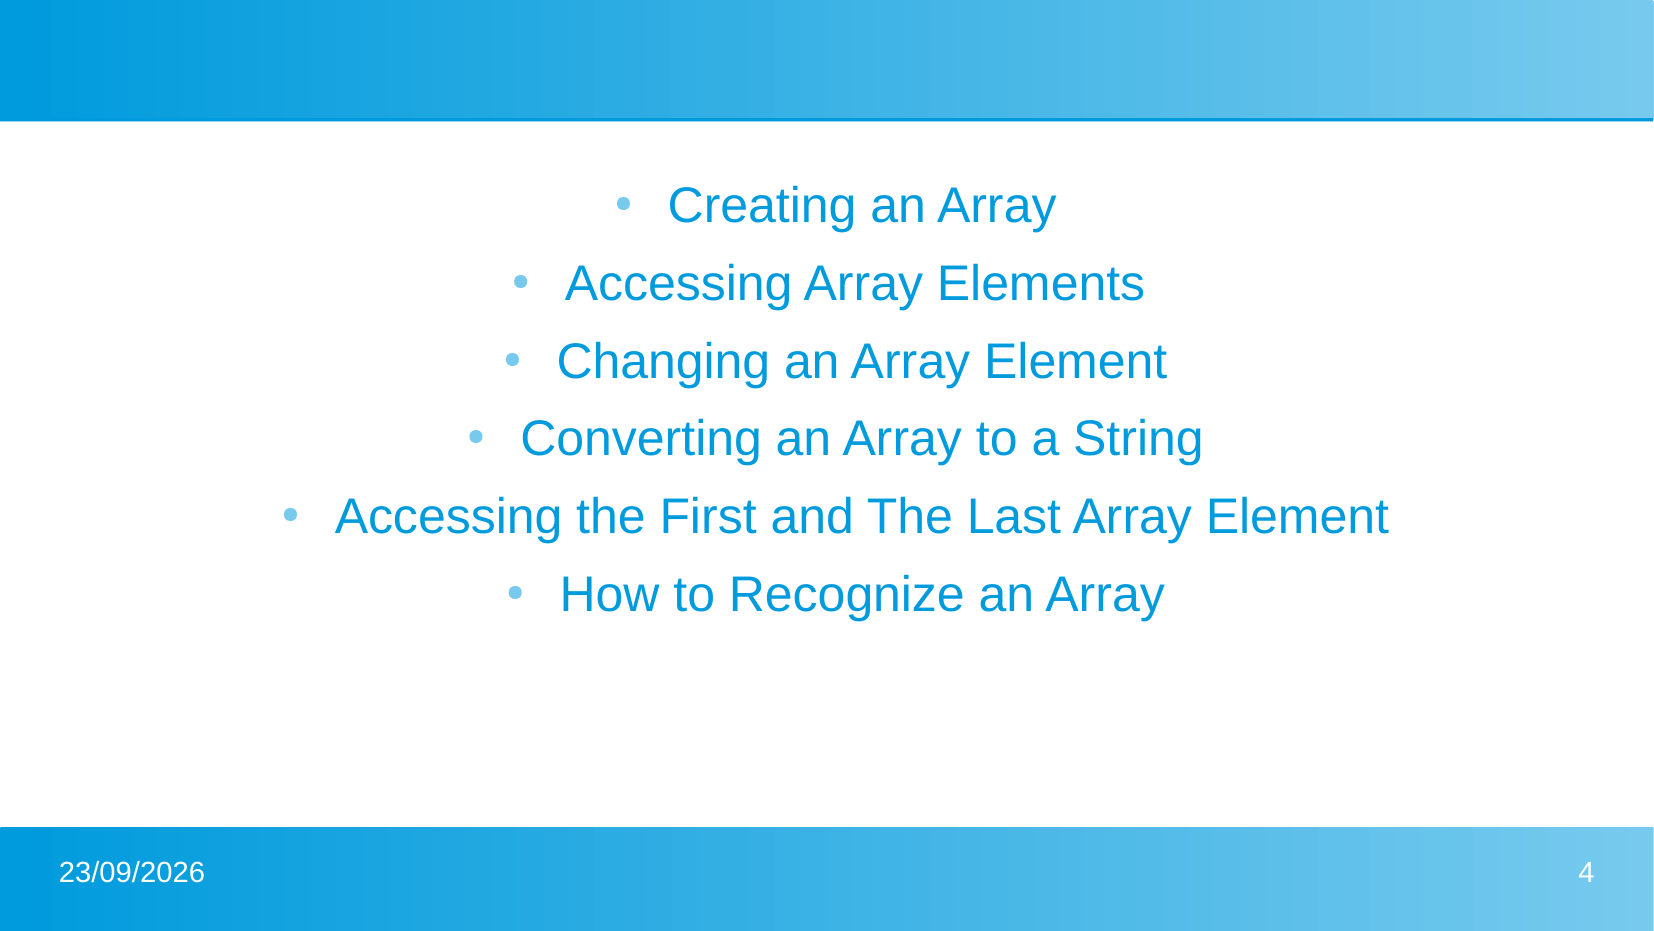

#
Creating an Array
Accessing Array Elements
Changing an Array Element
Converting an Array to a String
Accessing the First and The Last Array Element
How to Recognize an Array
4